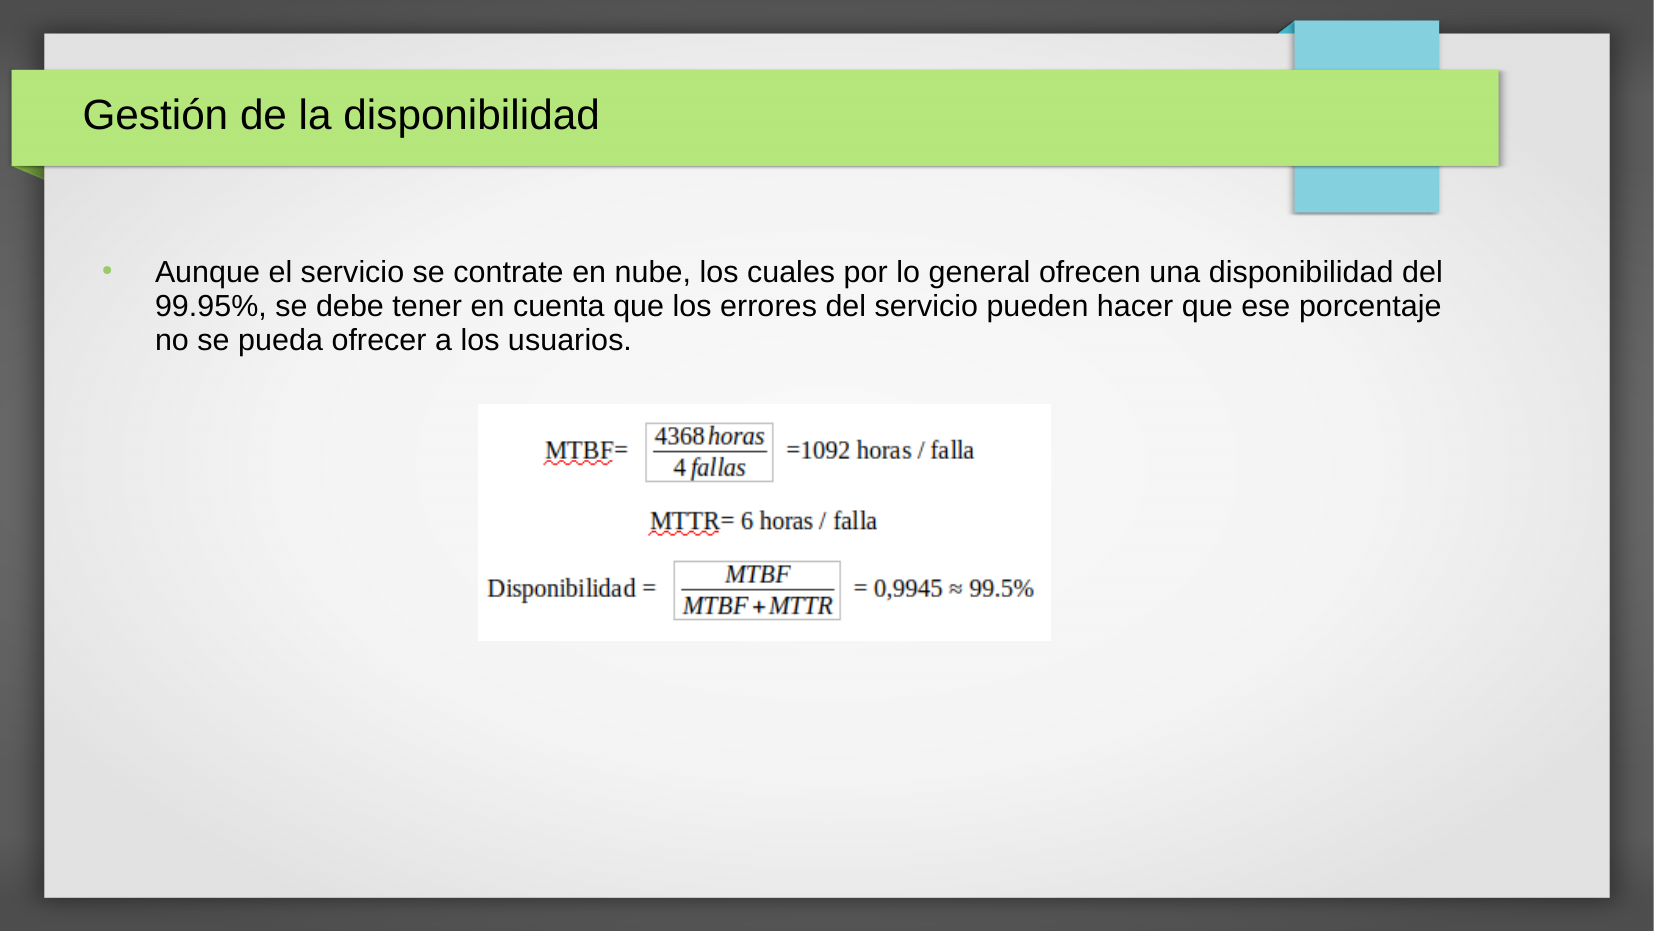

# Gestión de la disponibilidad
Aunque el servicio se contrate en nube, los cuales por lo general ofrecen una disponibilidad del 99.95%, se debe tener en cuenta que los errores del servicio pueden hacer que ese porcentaje no se pueda ofrecer a los usuarios.